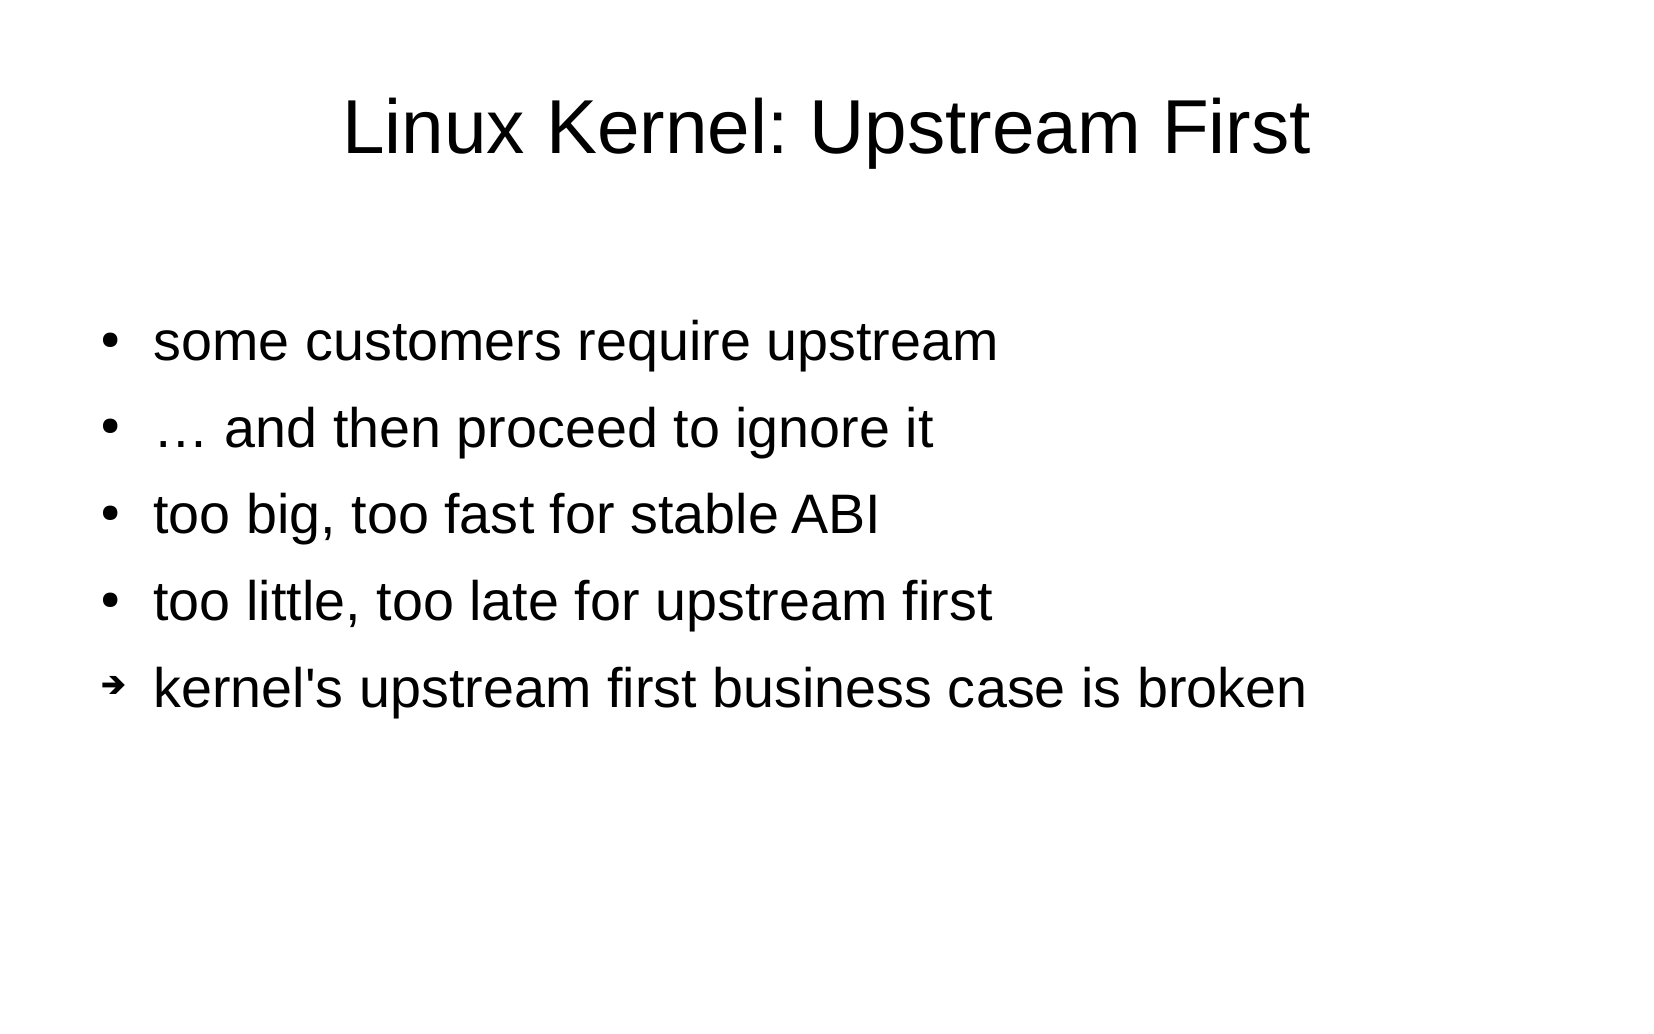

# Linux Kernel: Upstream First
some customers require upstream
… and then proceed to ignore it
too big, too fast for stable ABI
too little, too late for upstream first
kernel's upstream first business case is broken